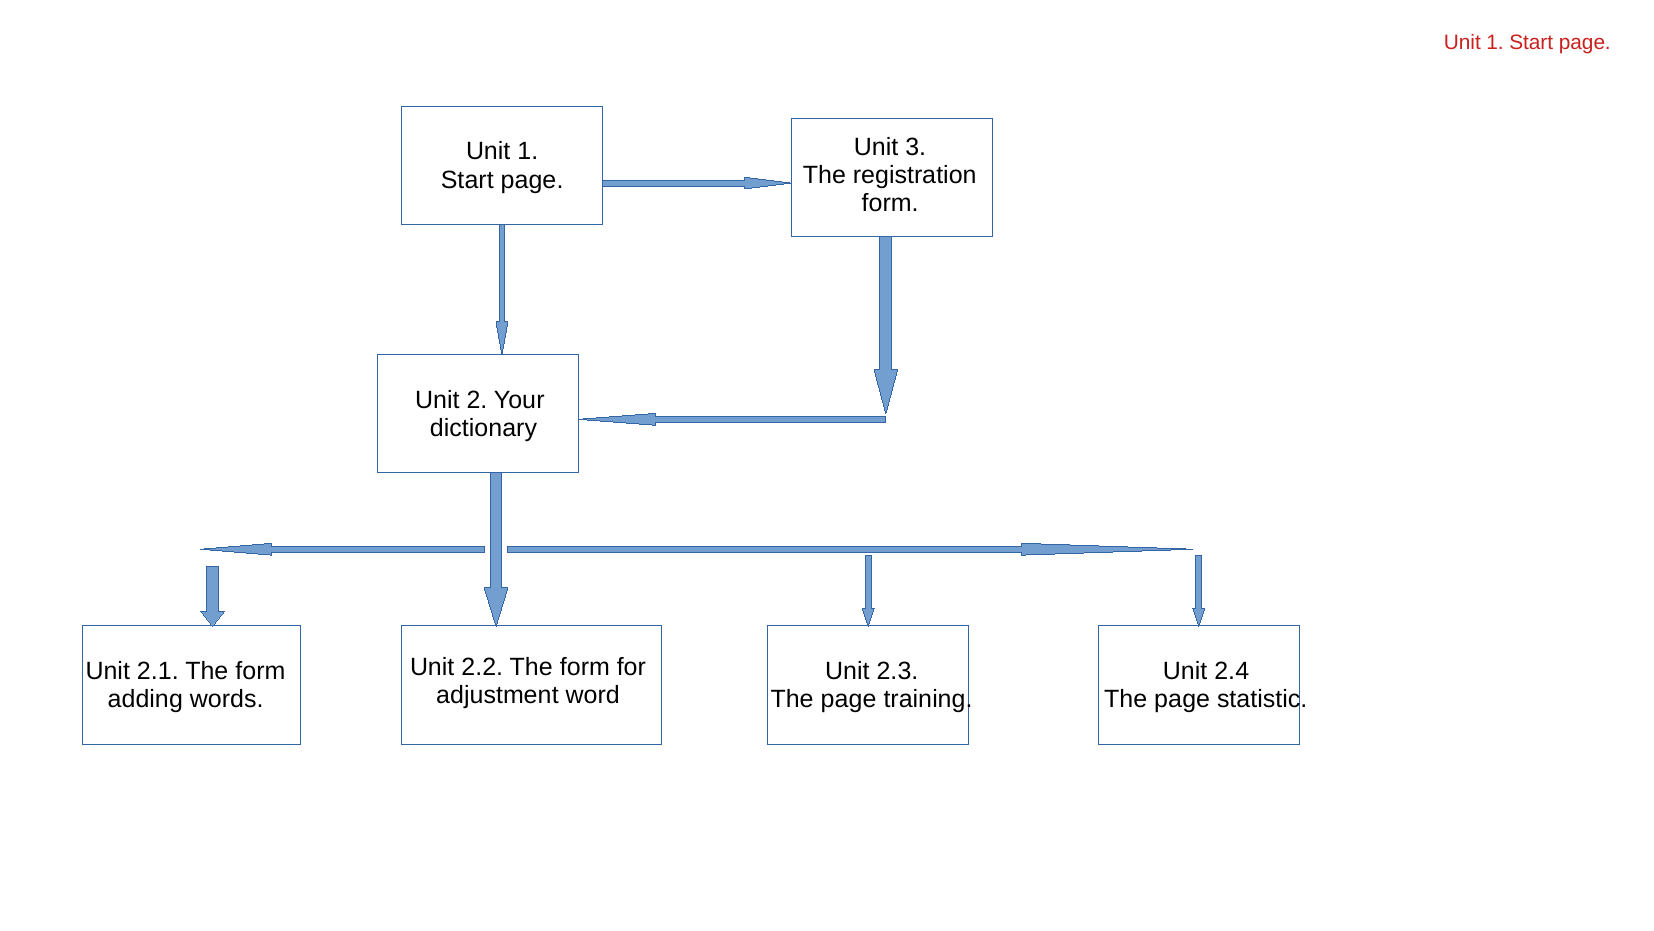

Unit 1. Start page.
Unit 3.
The registration
form.
Unit 1.
Start page.
Unit 2. Your
dictionary
Unit 2.2. The form for
adjustment word
Unit 2.1. The form
adding words.
Unit 2.3.
The page training.
Unit 2.4
The page statistic.